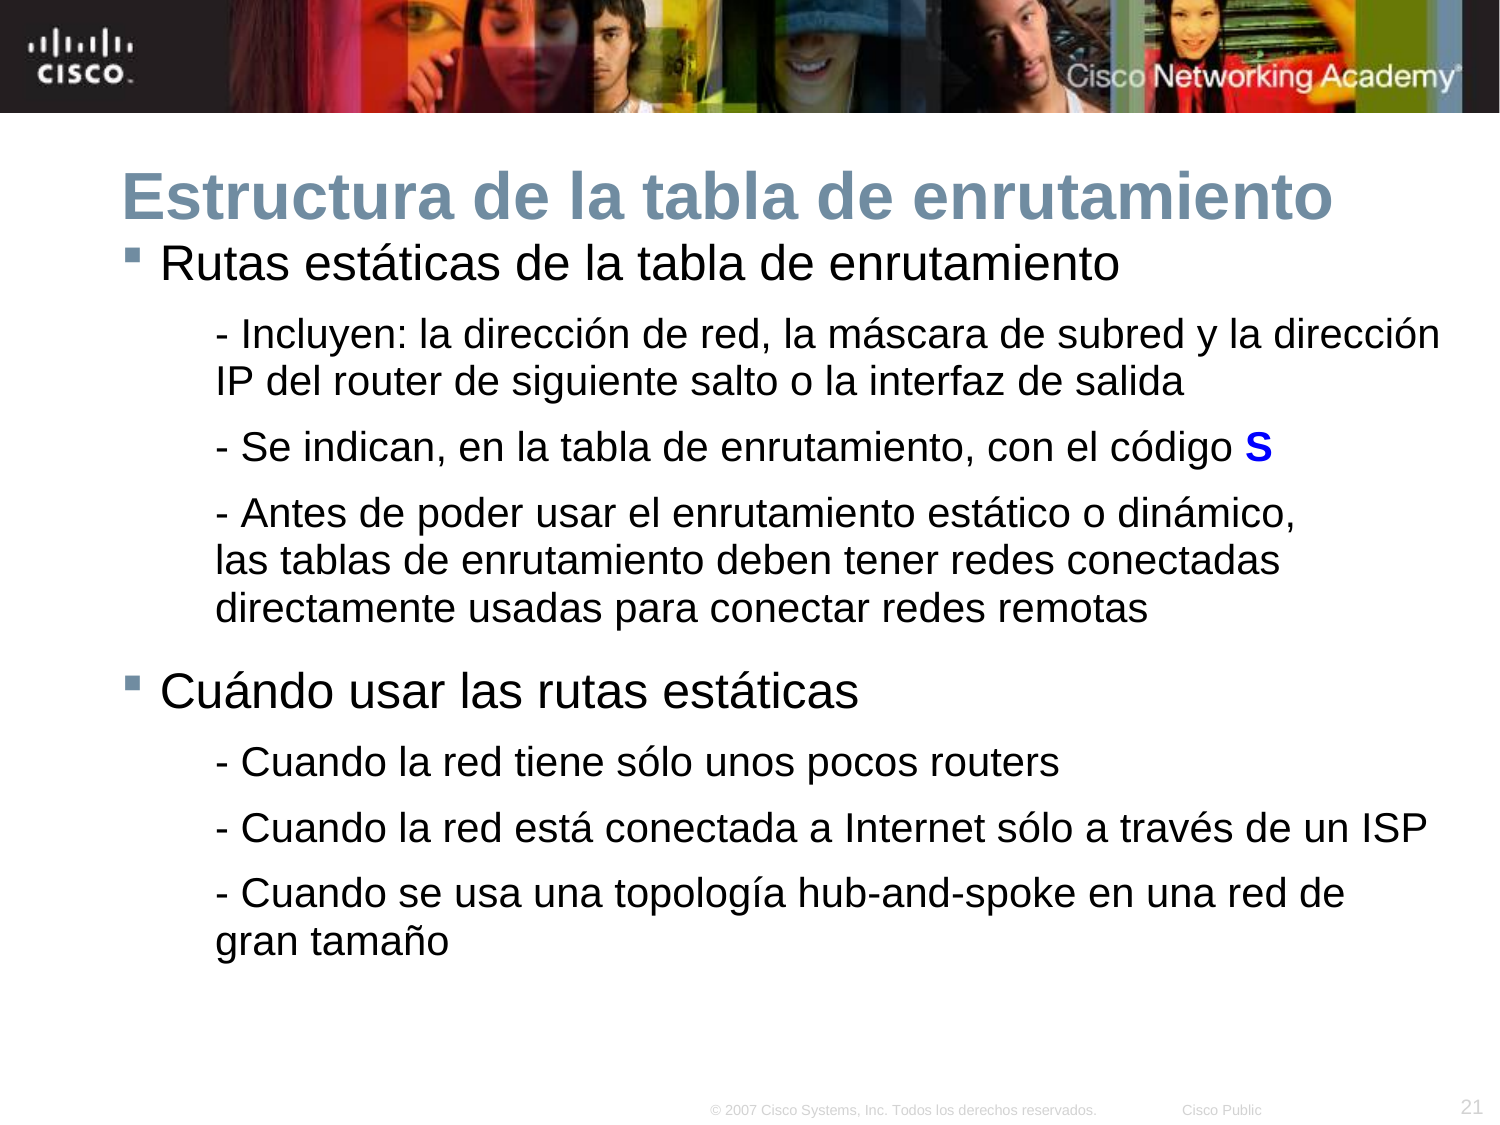

# Estructura de la tabla de enrutamiento
Rutas estáticas de la tabla de enrutamiento
- Incluyen: la dirección de red, la máscara de subred y la dirección IP del router de siguiente salto o la interfaz de salida
- Se indican, en la tabla de enrutamiento, con el código S
- Antes de poder usar el enrutamiento estático o dinámico,
las tablas de enrutamiento deben tener redes conectadas directamente usadas para conectar redes remotas
Cuándo usar las rutas estáticas
- Cuando la red tiene sólo unos pocos routers
- Cuando la red está conectada a Internet sólo a través de un ISP
- Cuando se usa una topología hub-and-spoke en una red de
gran tamaño